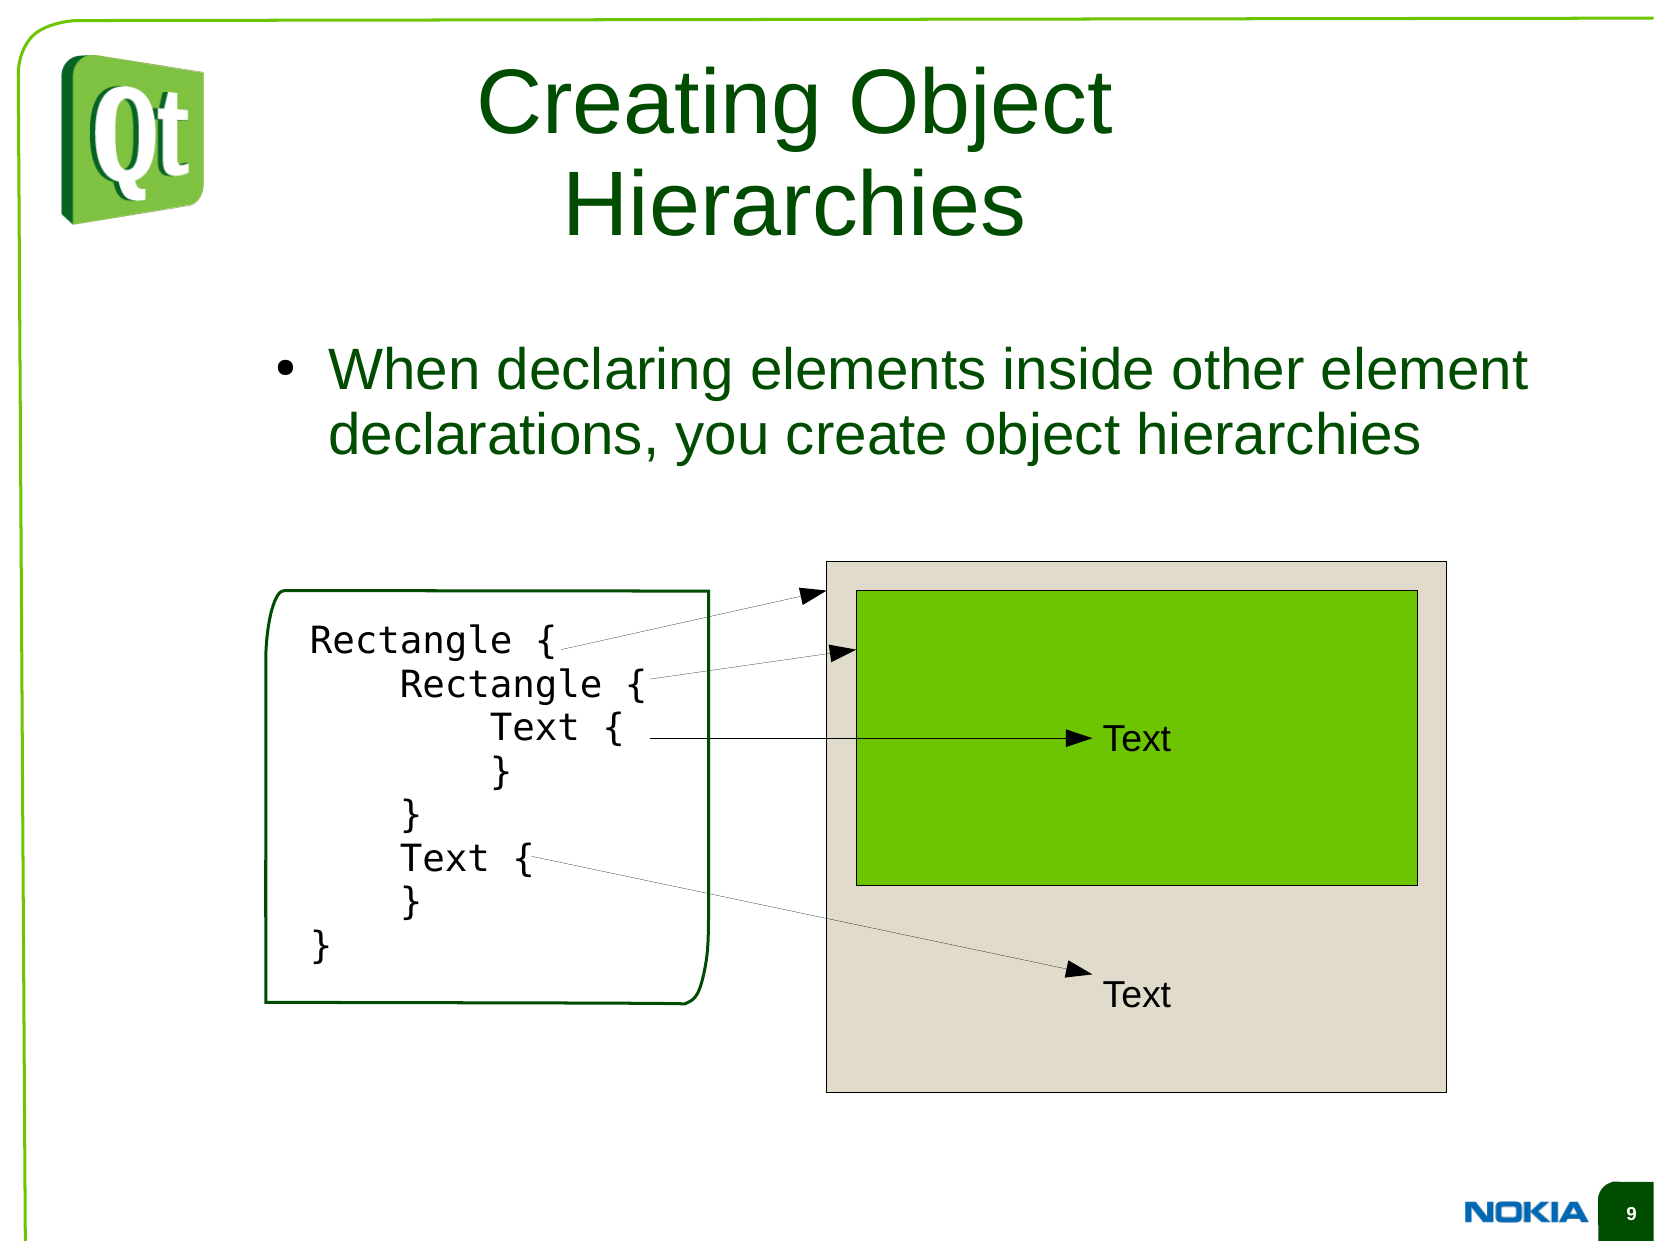

# Creating Object Hierarchies
When declaring elements inside other element declarations, you create object hierarchies
Text
Text
Rectangle {
 Rectangle {
 Text {
 }
 }
 Text {
 }
}